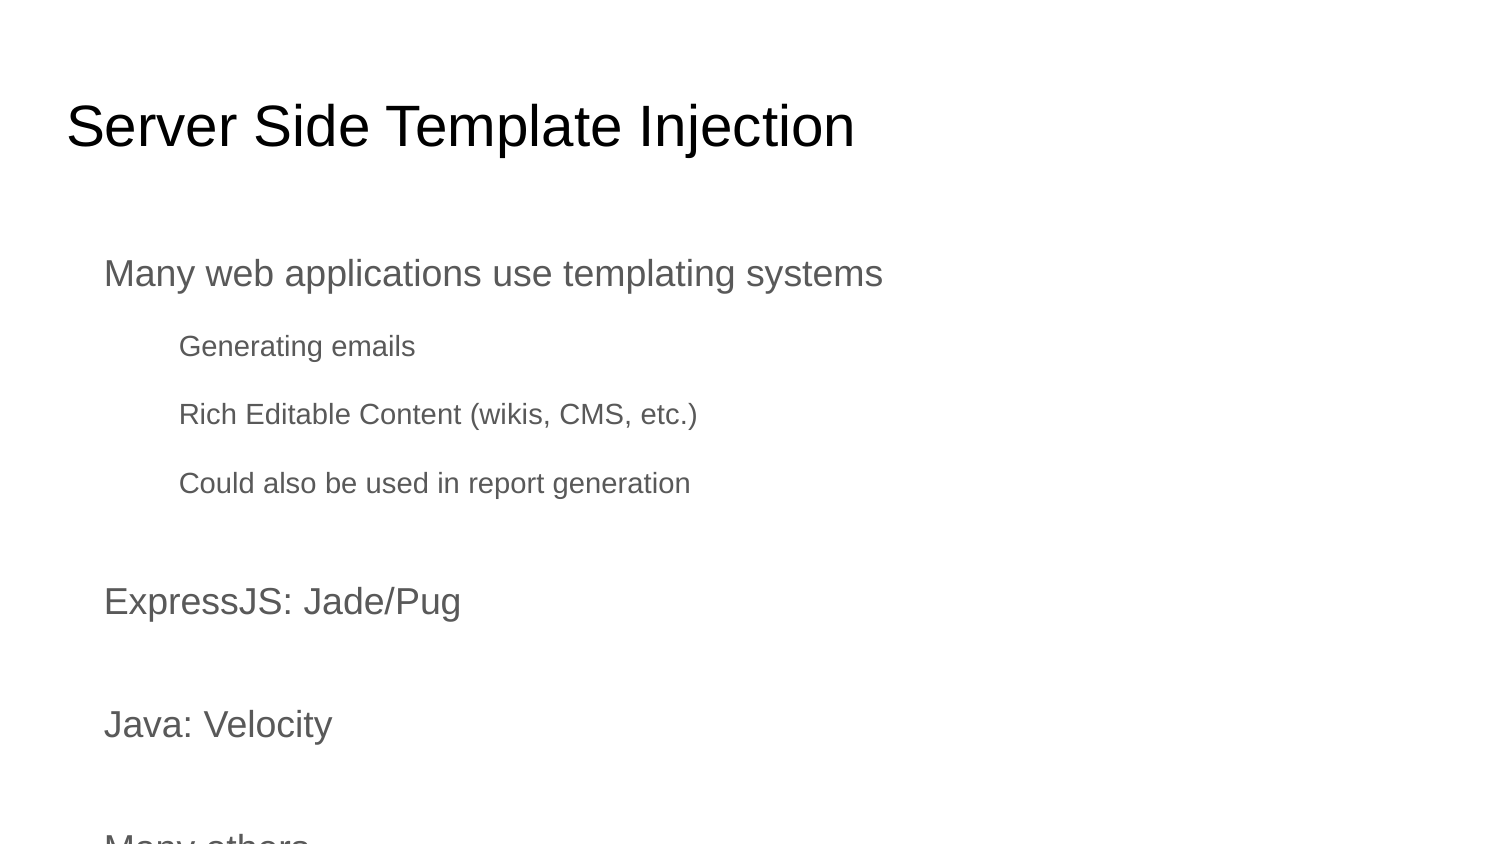

# Server Side Template Injection
Many web applications use templating systems
Generating emails
Rich Editable Content (wikis, CMS, etc.)
Could also be used in report generation
ExpressJS: Jade/Pug
Java: Velocity
Many others...